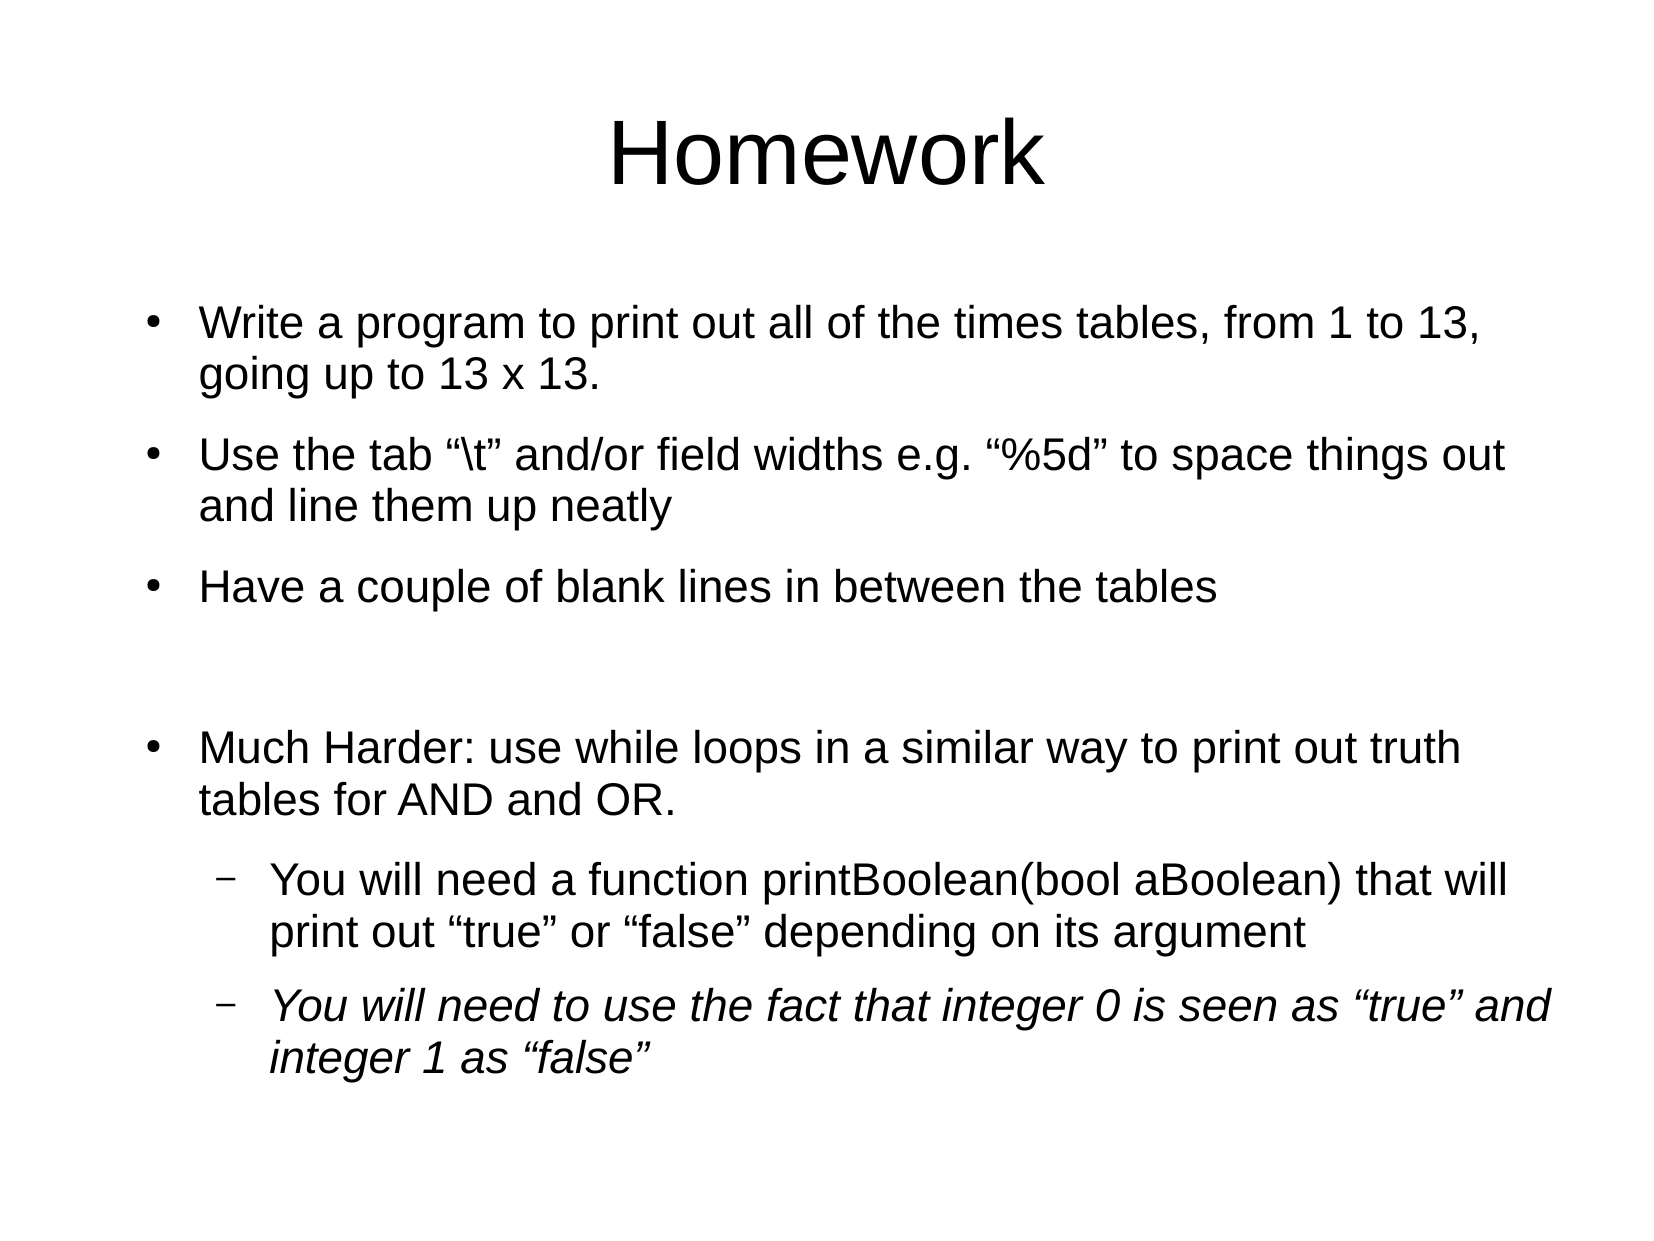

# Homework
Write a program to print out all of the times tables, from 1 to 13, going up to 13 x 13.
Use the tab “\t” and/or field widths e.g. “%5d” to space things out and line them up neatly
Have a couple of blank lines in between the tables
Much Harder: use while loops in a similar way to print out truth tables for AND and OR.
You will need a function printBoolean(bool aBoolean) that will print out “true” or “false” depending on its argument
You will need to use the fact that integer 0 is seen as “true” and integer 1 as “false”